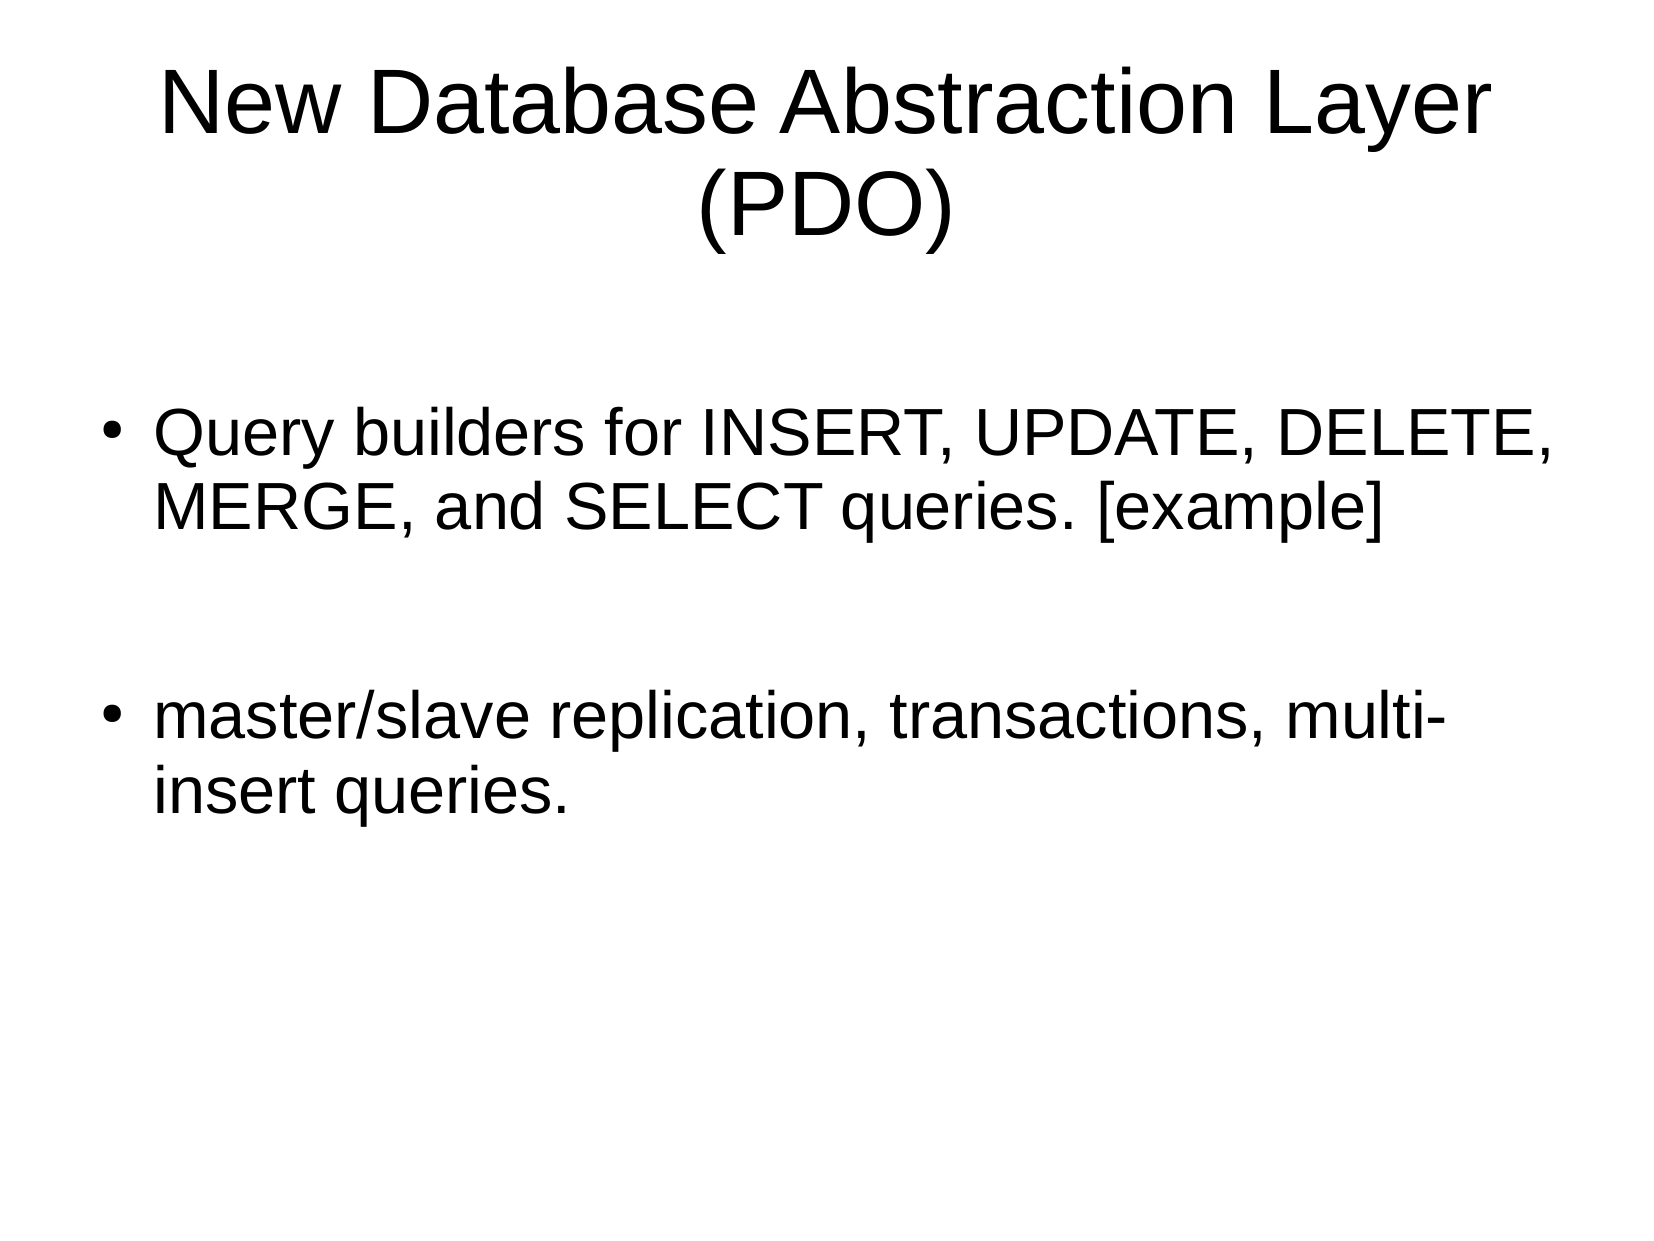

# New Database Abstraction Layer (PDO)
Query builders for INSERT, UPDATE, DELETE, MERGE, and SELECT queries. [example]
master/slave replication, transactions, multi-insert queries.